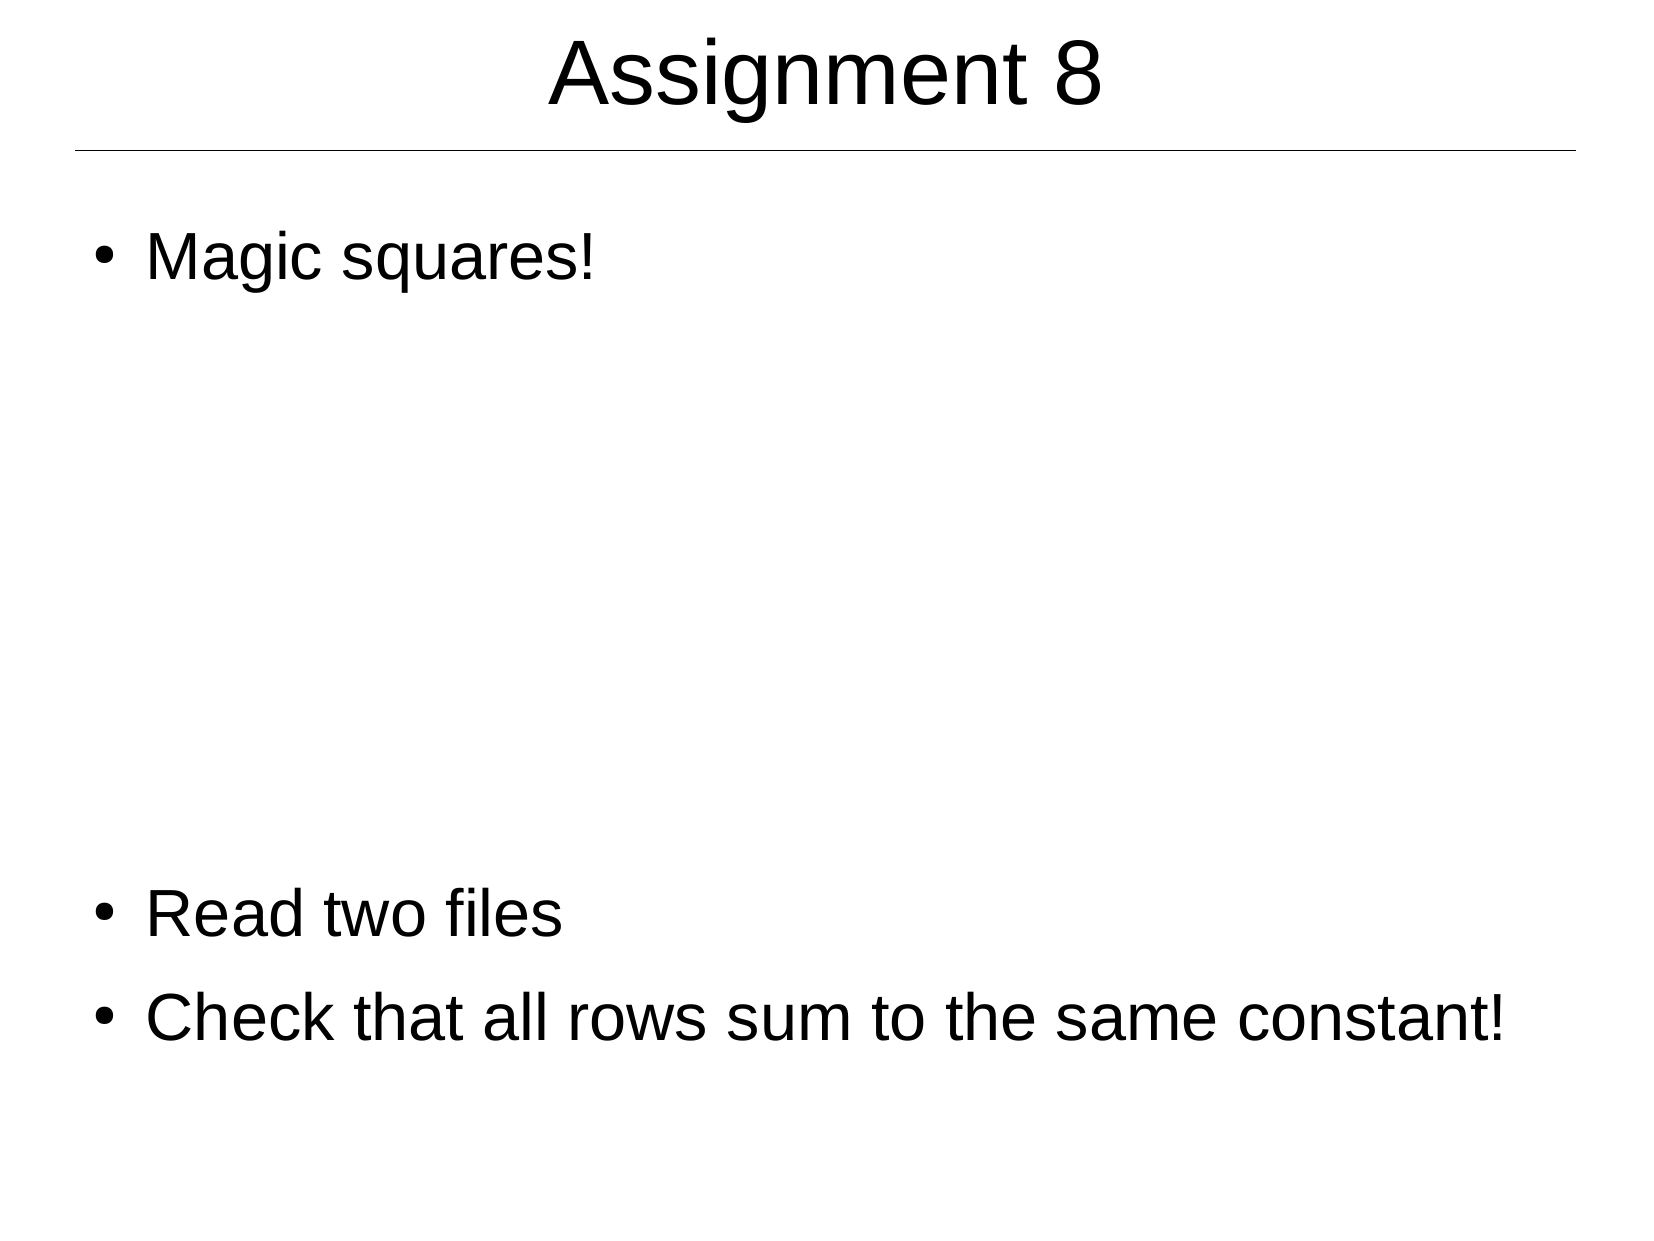

# Assignment 8
Magic squares!
Read two files
Check that all rows sum to the same constant!